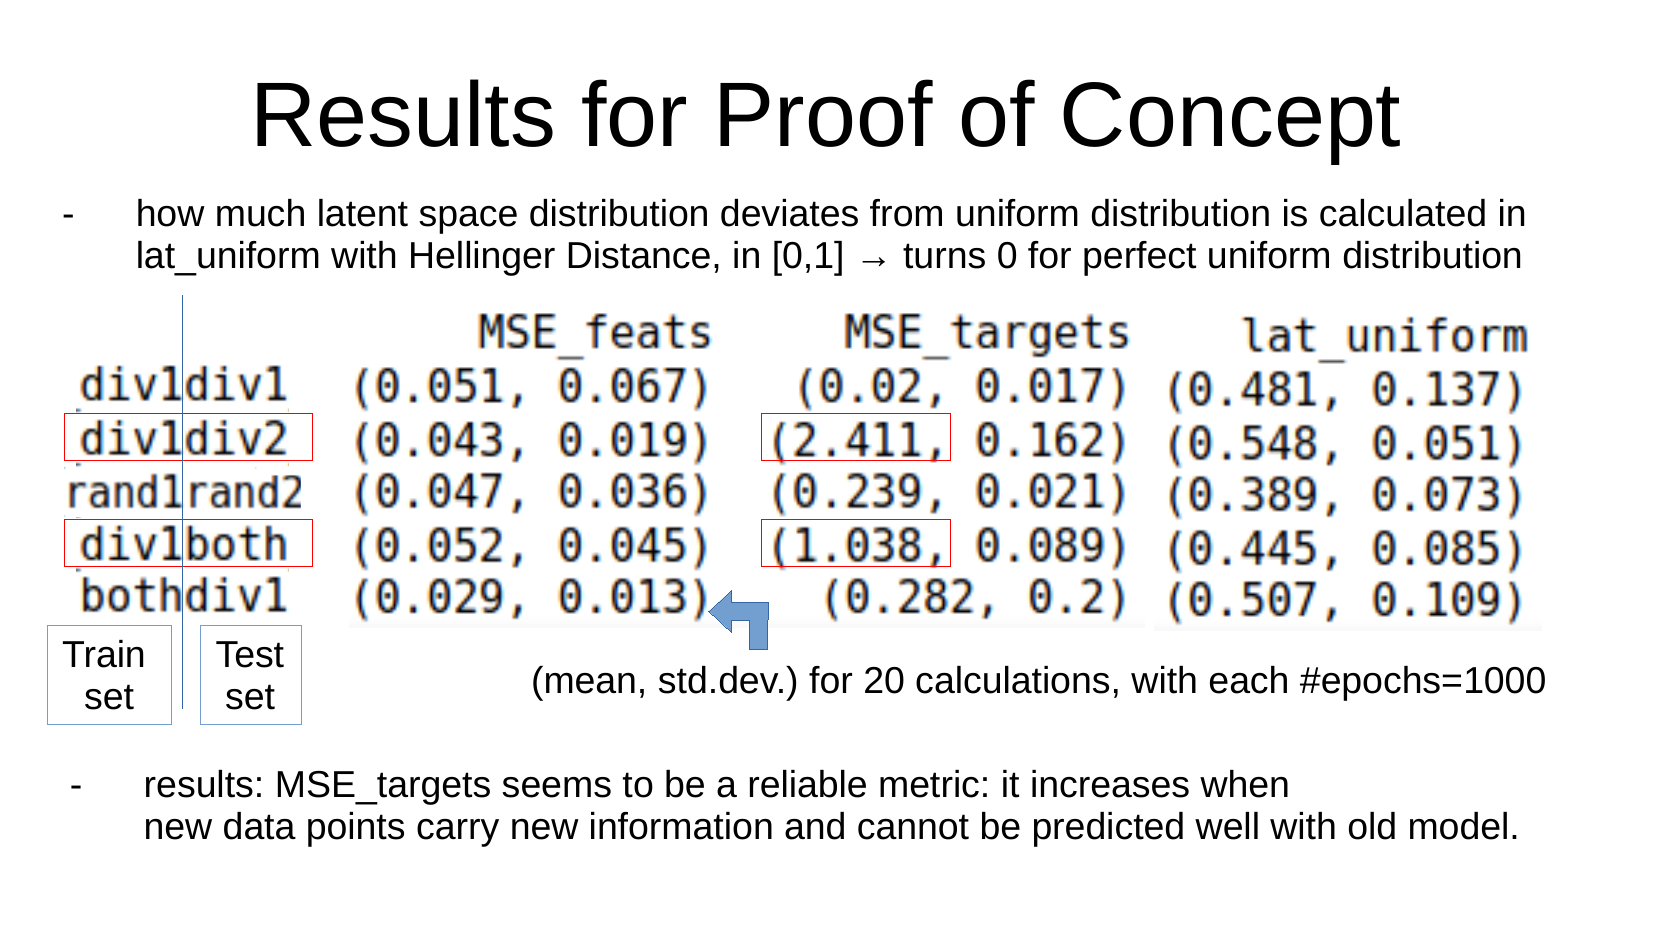

# Results for Proof of Concept
- 	how much latent space distribution deviates from uniform distribution is calculated in
	lat_uniform with Hellinger Distance, in [0,1] → turns 0 for perfect uniform distribution
Train
set
Test
set
(mean, std.dev.) for 20 calculations, with each #epochs=1000
- 	results: MSE_targets seems to be a reliable metric: it increases when
	new data points carry new information and cannot be predicted well with old model.